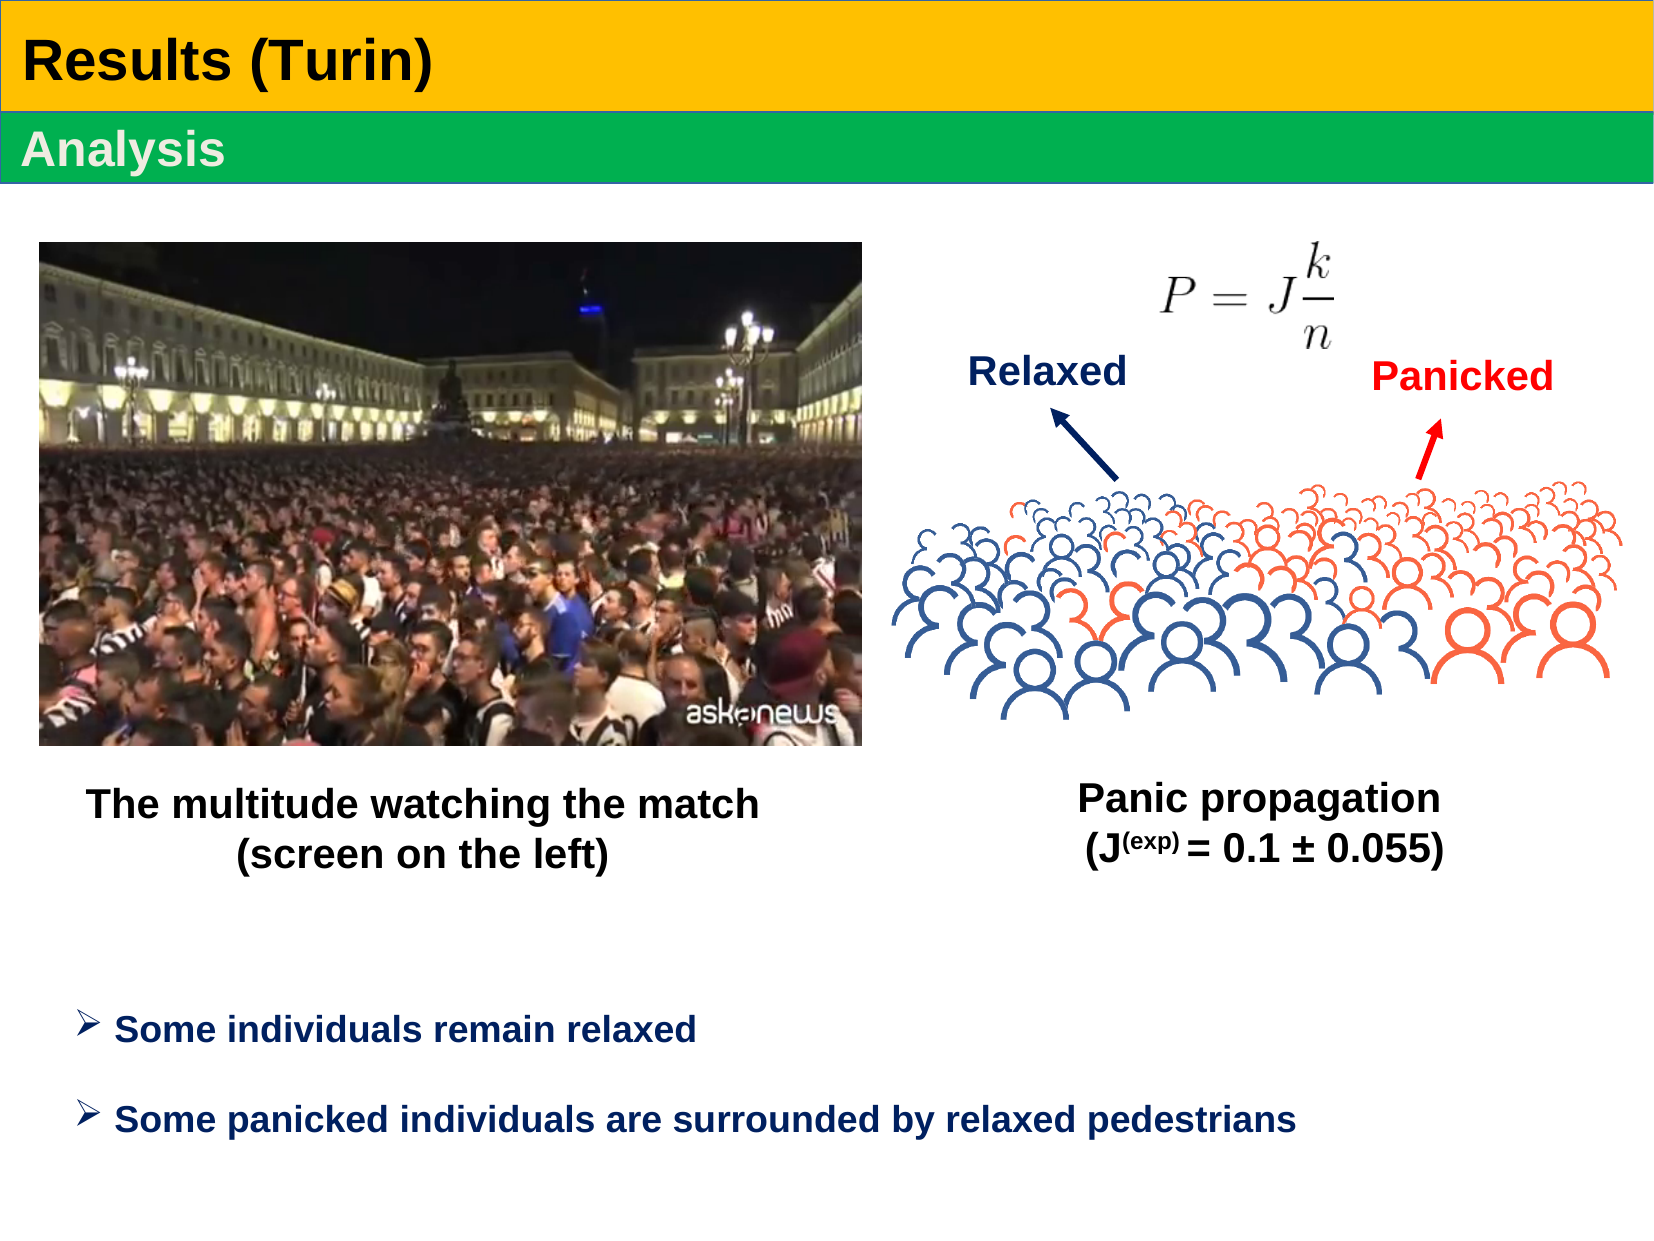

Introducción
Results (Turin)
Analysis
Relaxed
Panicked
Panic propagation
 (J(exp) = 0.1 ± 0.055)
The multitude watching the match
(screen on the left)
 Some individuals remain relaxed
 Some panicked individuals are surrounded by relaxed pedestrians